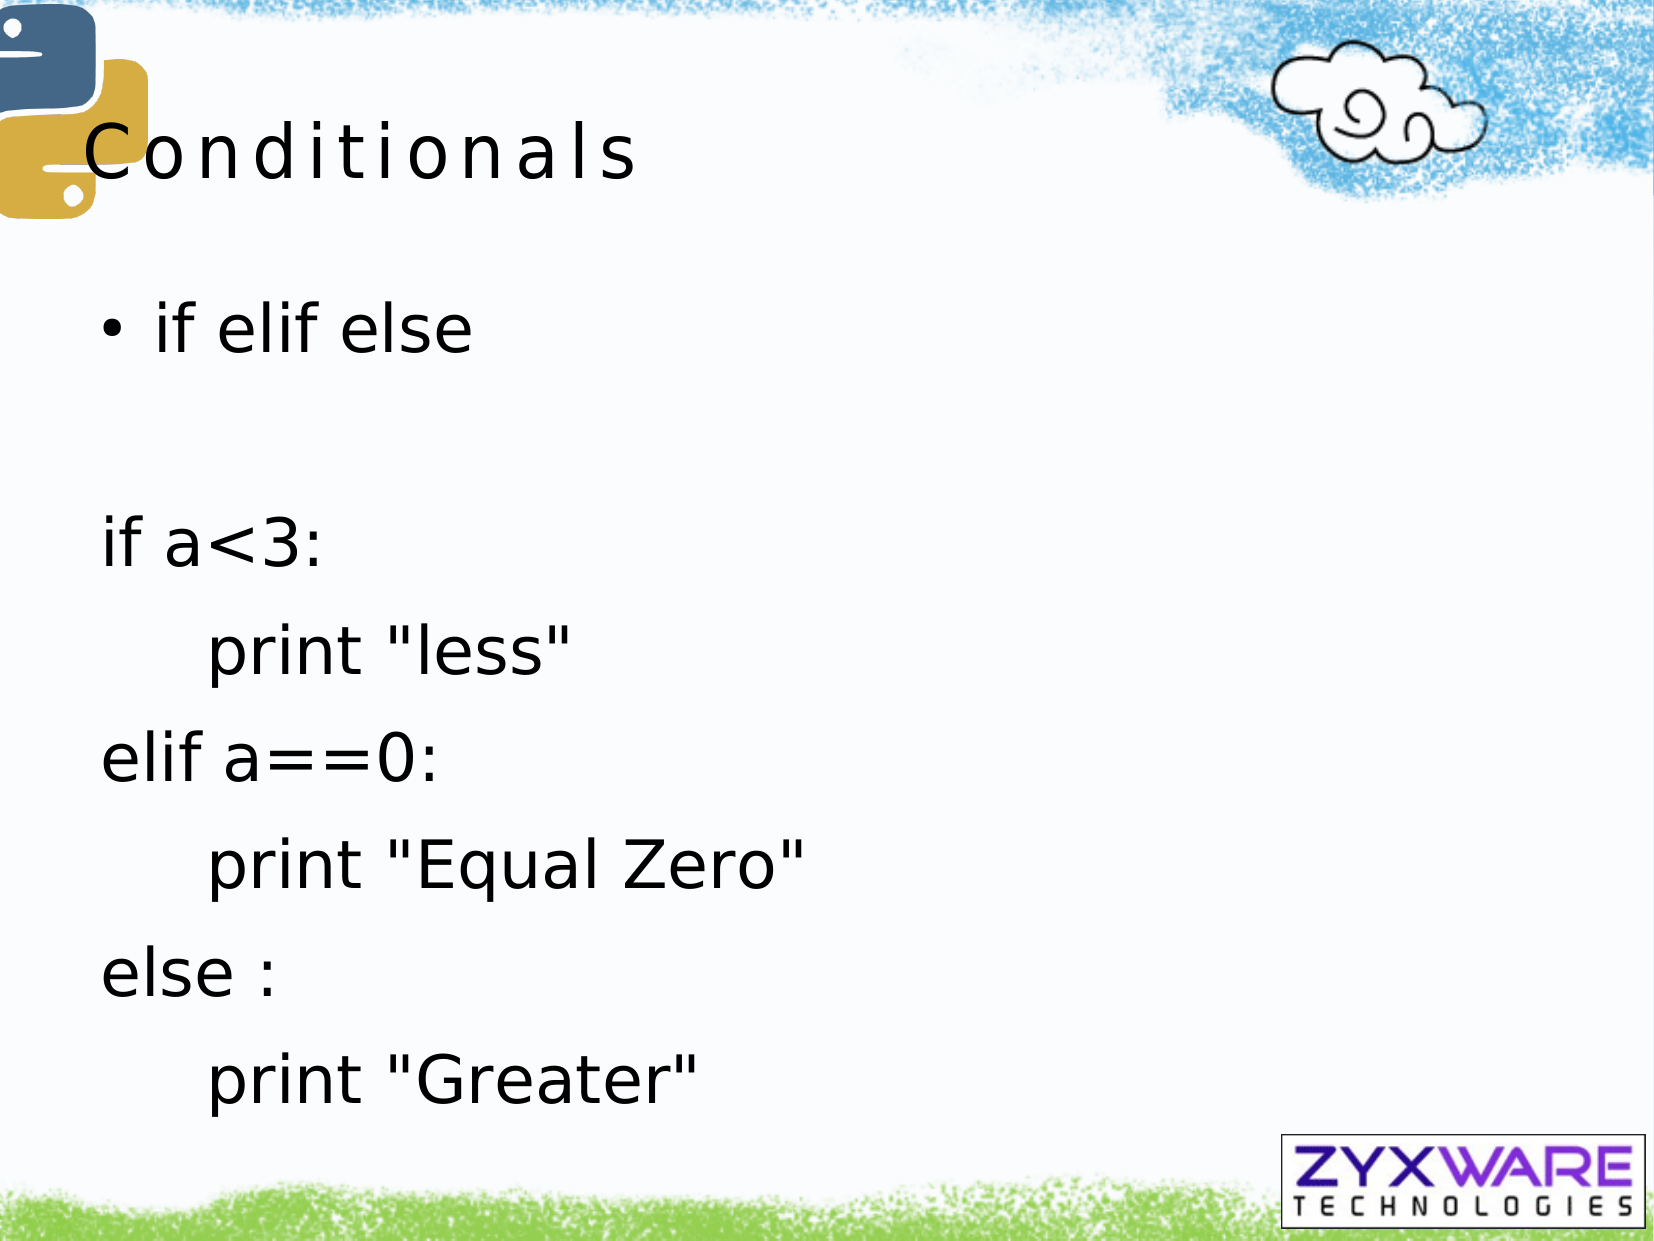

# Conditionals
if elif else
if a<3:
 print "less"
elif a==0:
 print "Equal Zero"
else :
 print "Greater"